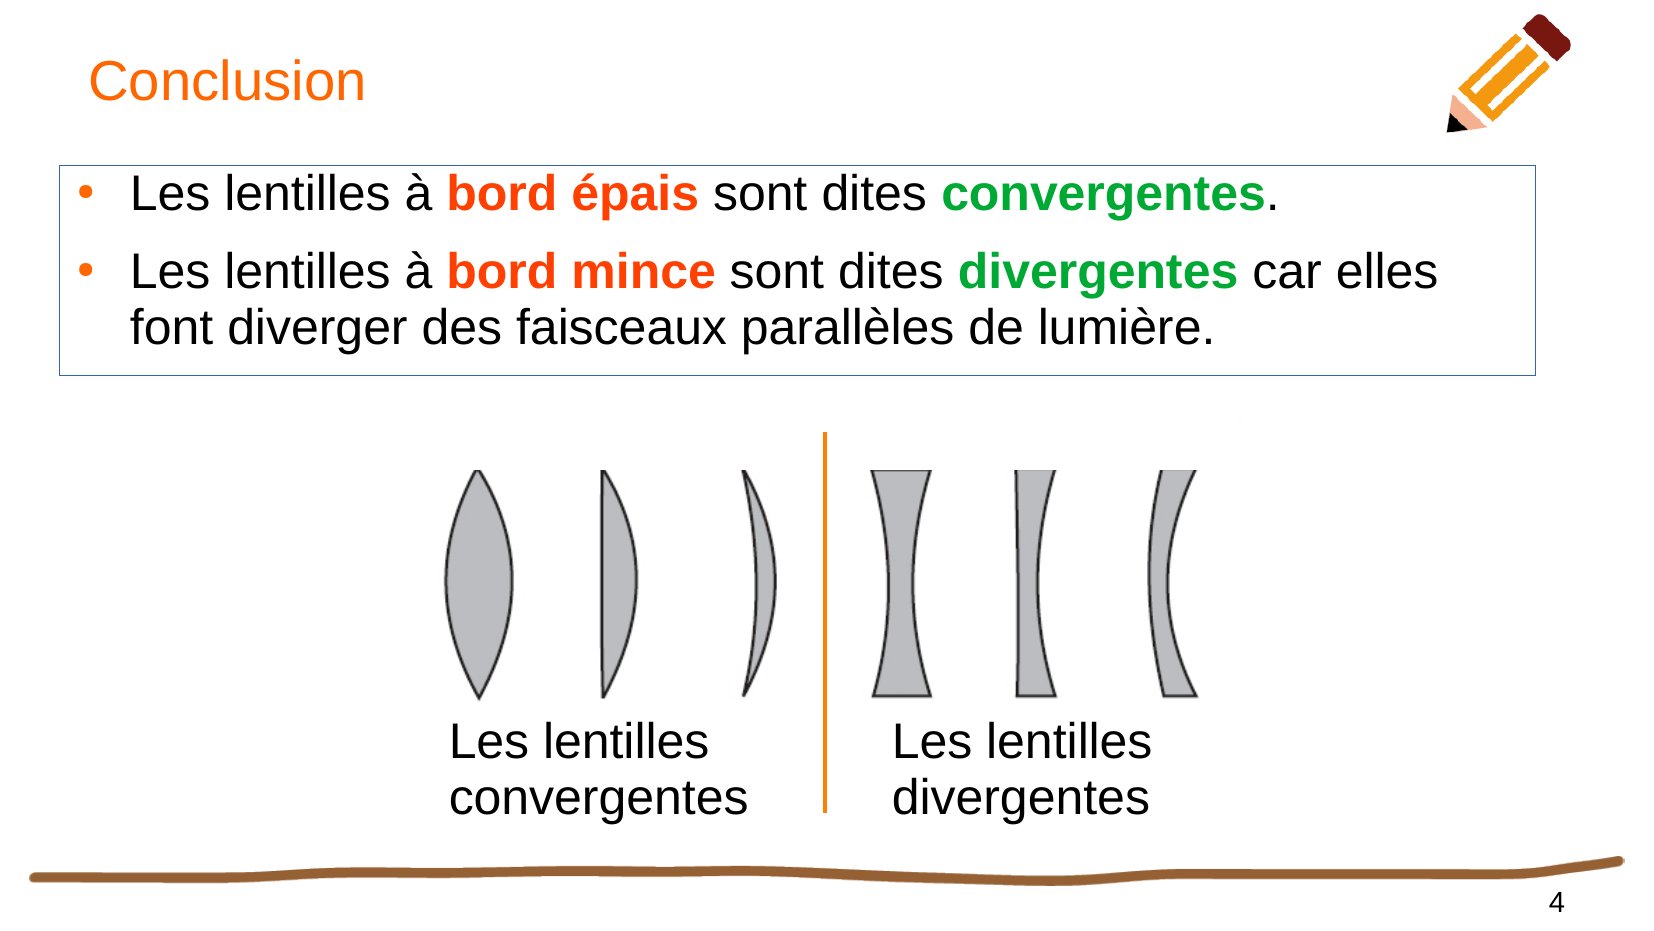

# Conclusion
Les lentilles à bord épais sont dites convergentes.
Les lentilles à bord mince sont dites divergentes car elles font diverger des faisceaux parallèles de lumière.
Les lentilles convergentes
Les lentilles divergentes
4